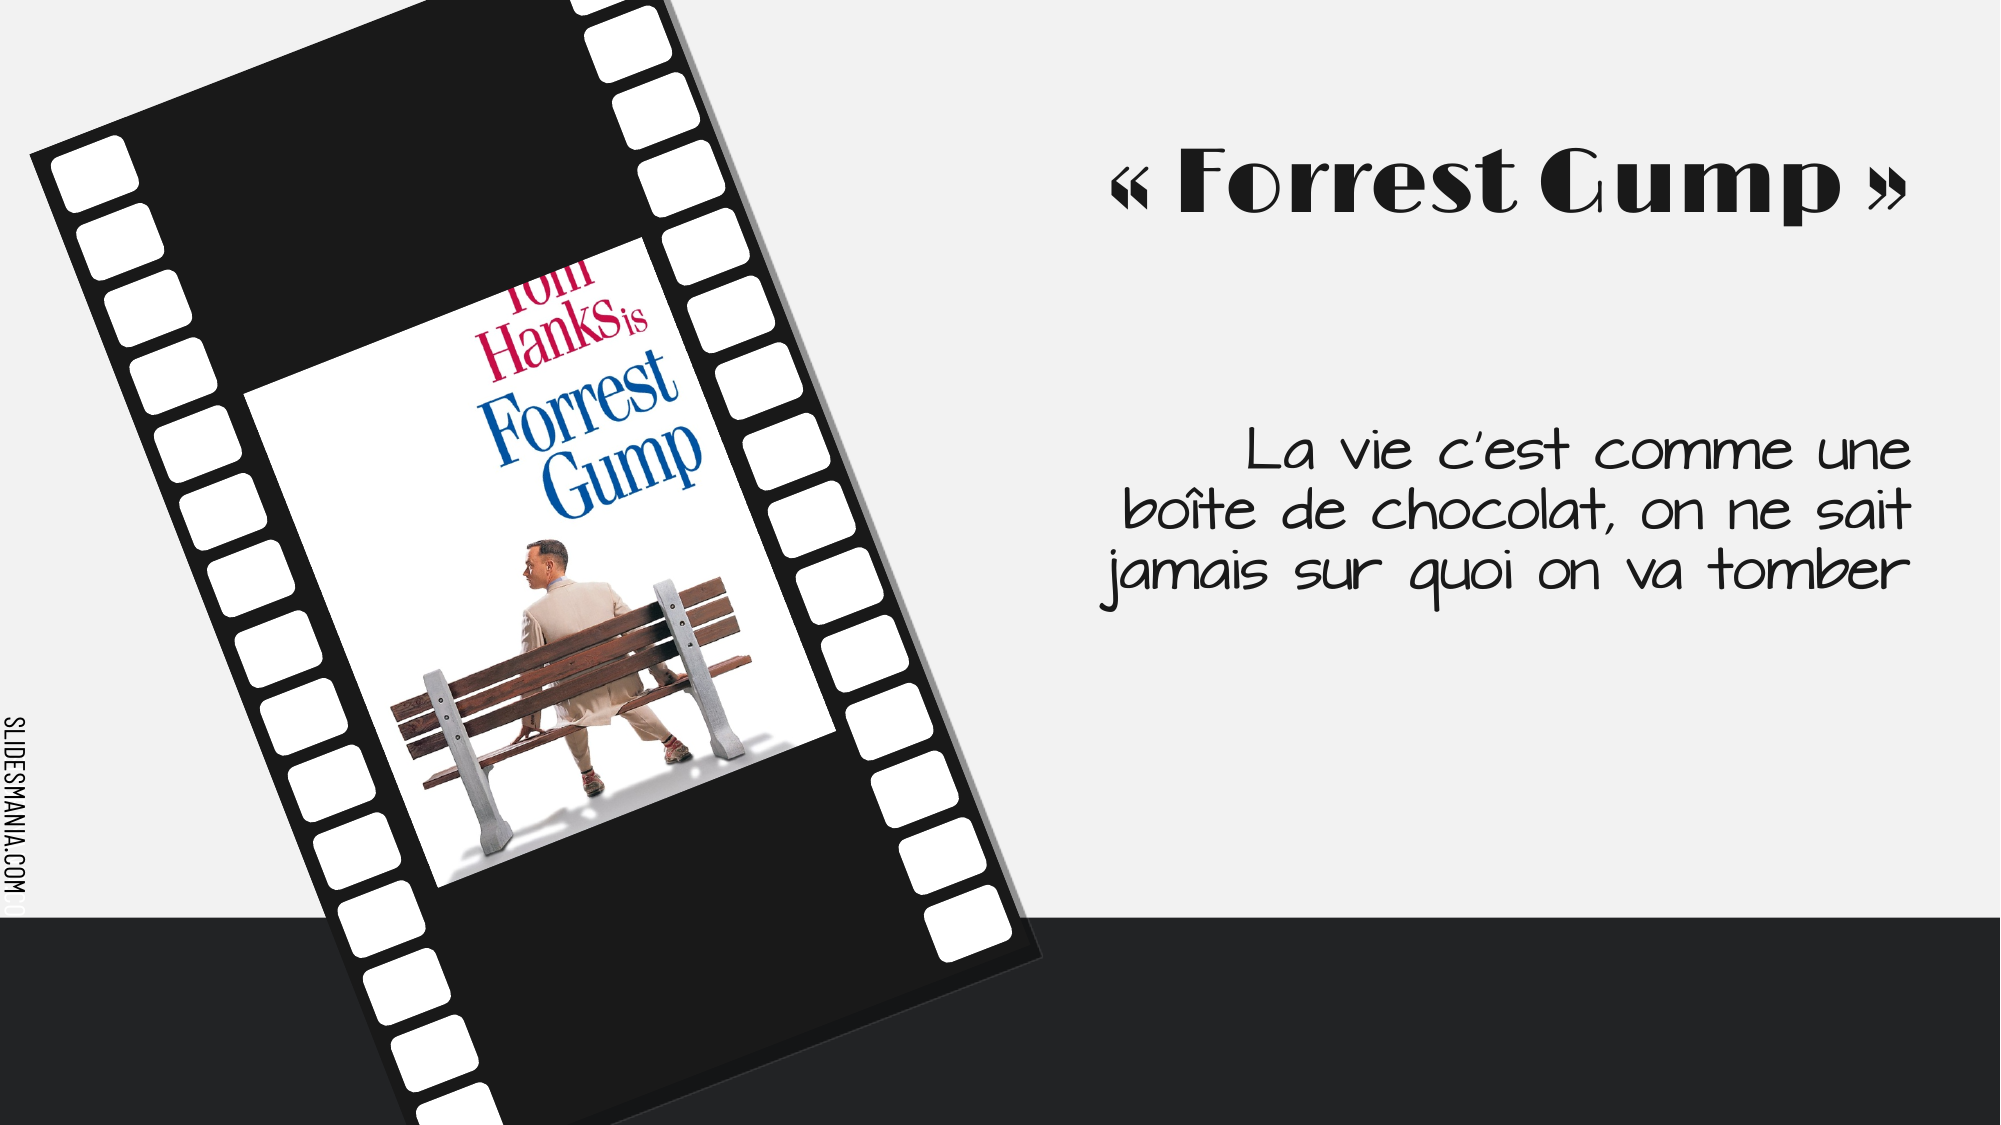

« Forrest Gump »
La vie c’est comme une boîte de chocolat, on ne sait jamais sur quoi on va tomber